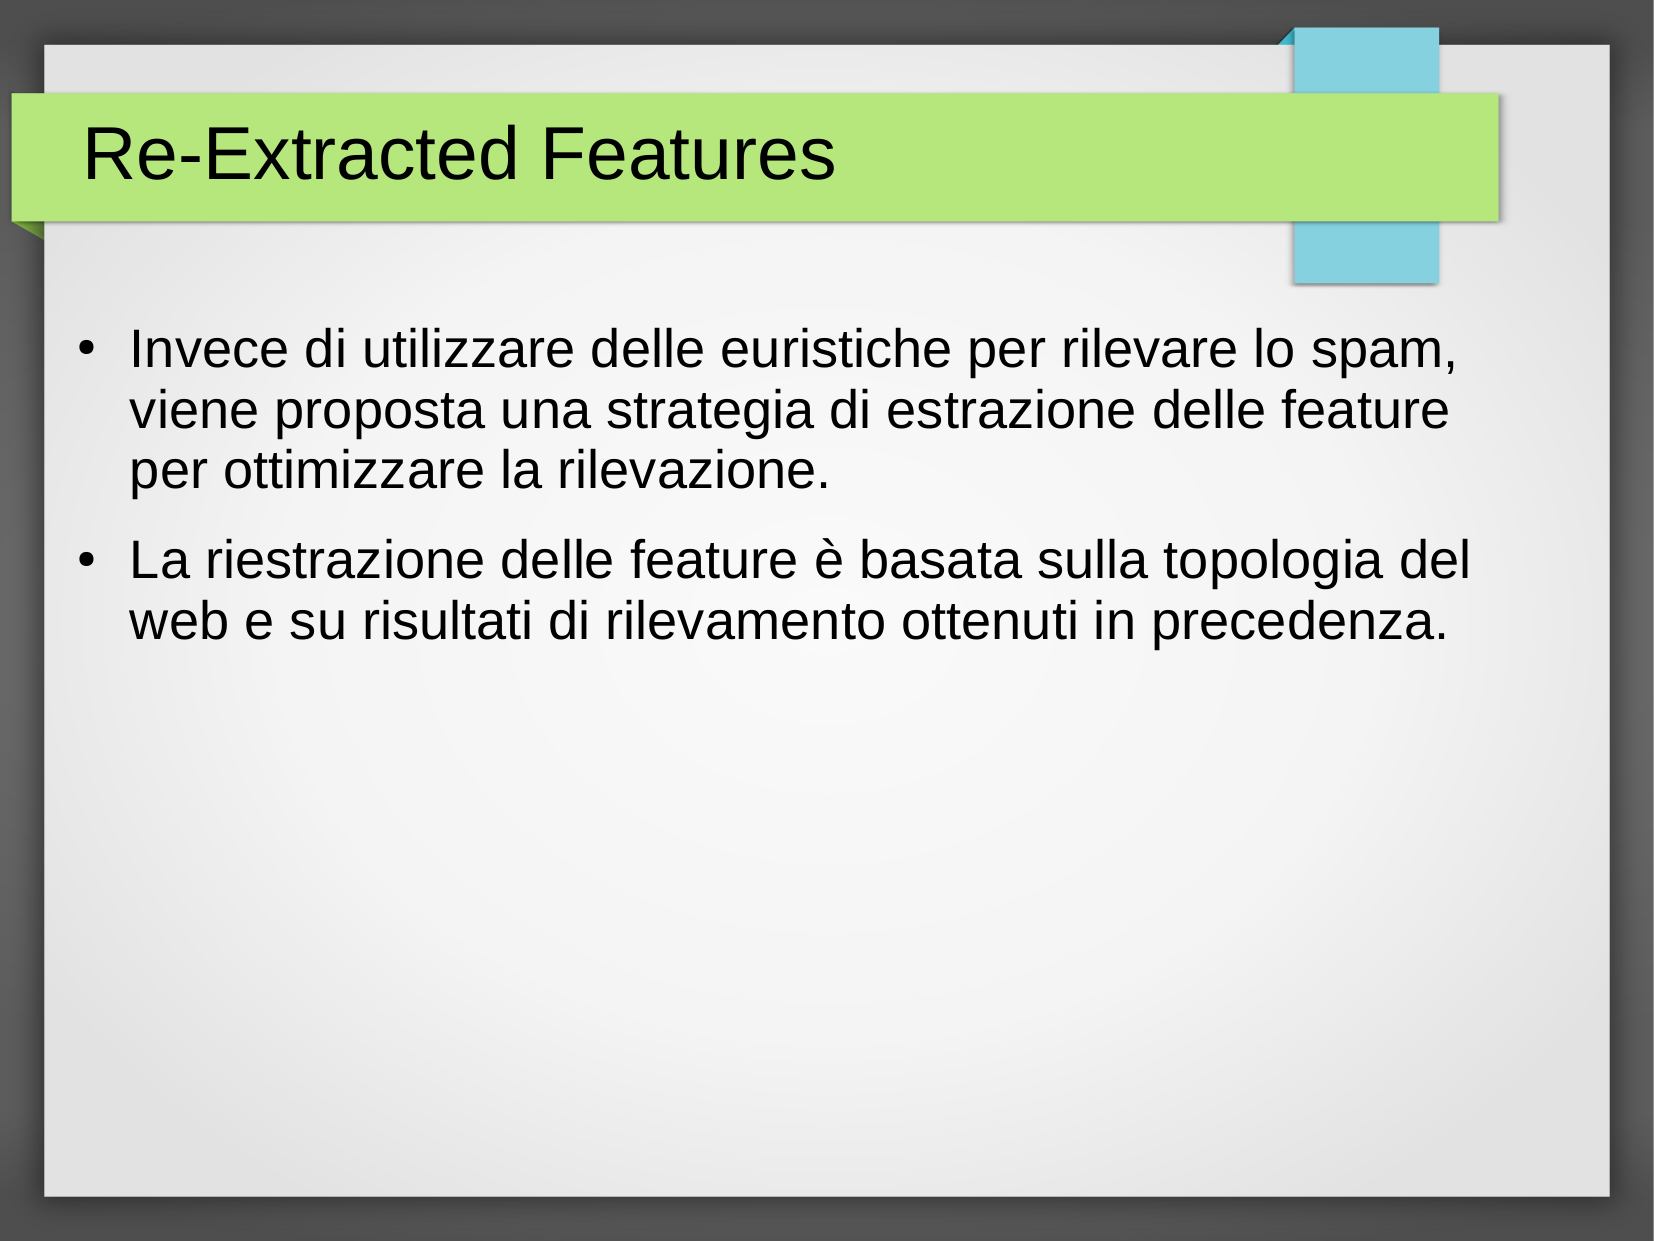

# Re-Extracted Features
Invece di utilizzare delle euristiche per rilevare lo spam, viene proposta una strategia di estrazione delle feature per ottimizzare la rilevazione.
La riestrazione delle feature è basata sulla topologia del web e su risultati di rilevamento ottenuti in precedenza.